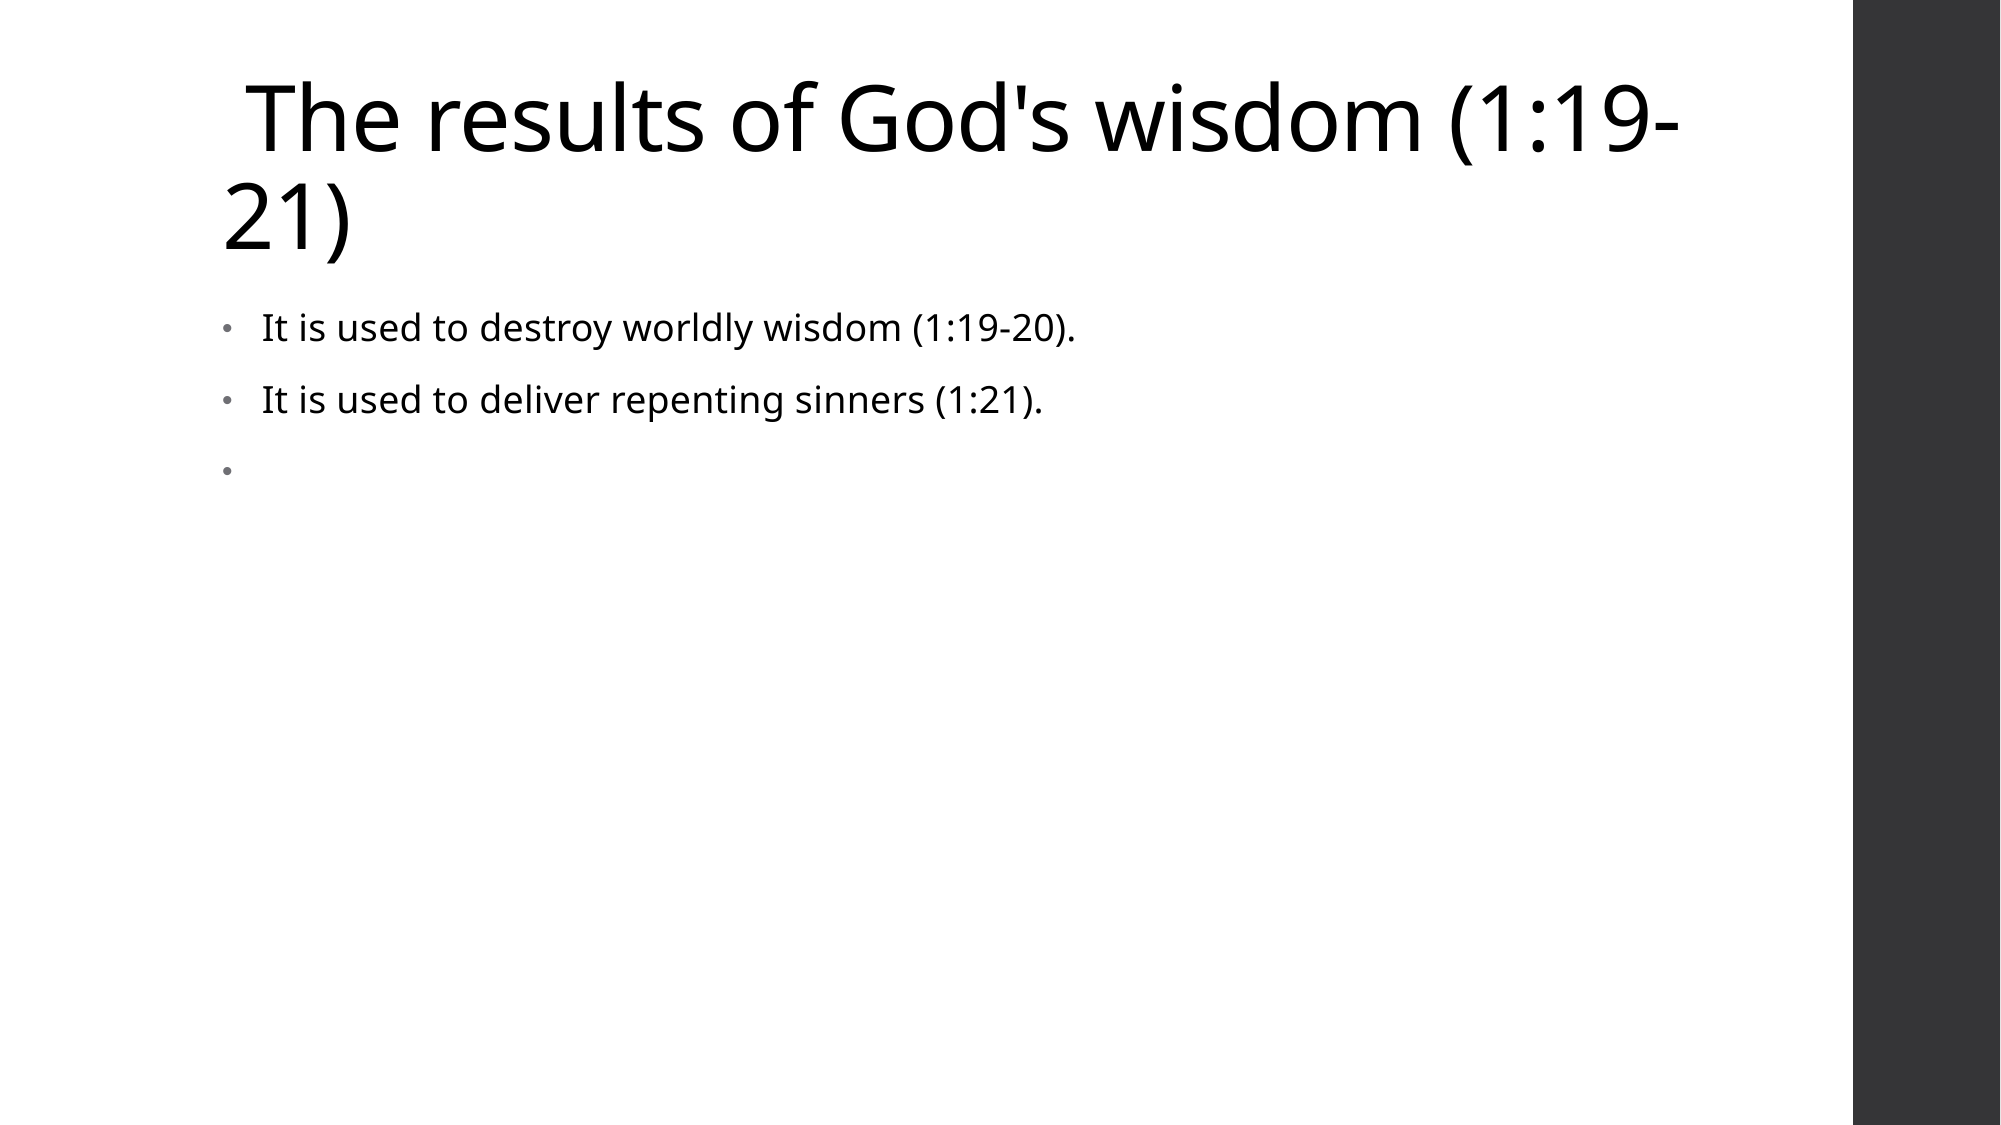

# The results of God's wisdom (1:19-21)
 It is used to destroy worldly wisdom (1:19-20).
 It is used to deliver repenting sinners (1:21).